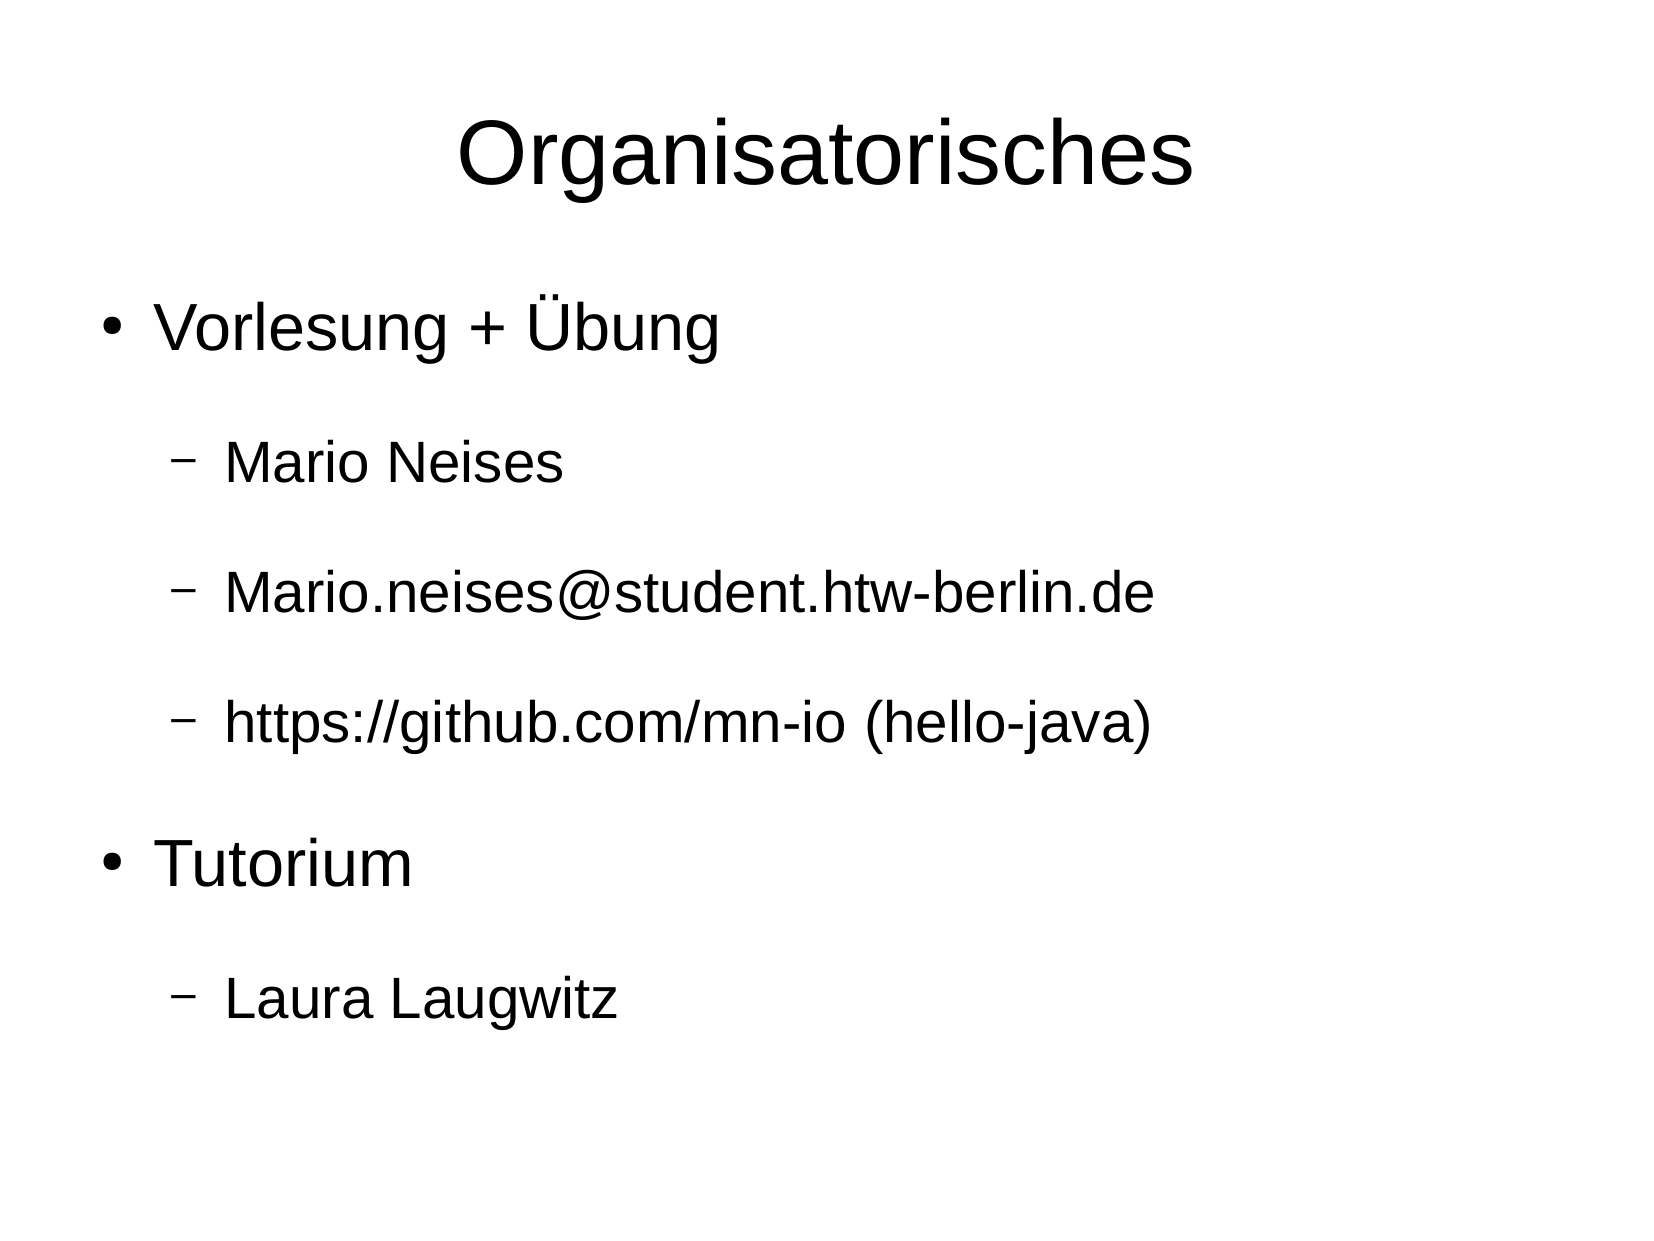

# Organisatorisches
Vorlesung + Übung
Mario Neises
Mario.neises@student.htw-berlin.de
https://github.com/mn-io (hello-java)
Tutorium
Laura Laugwitz